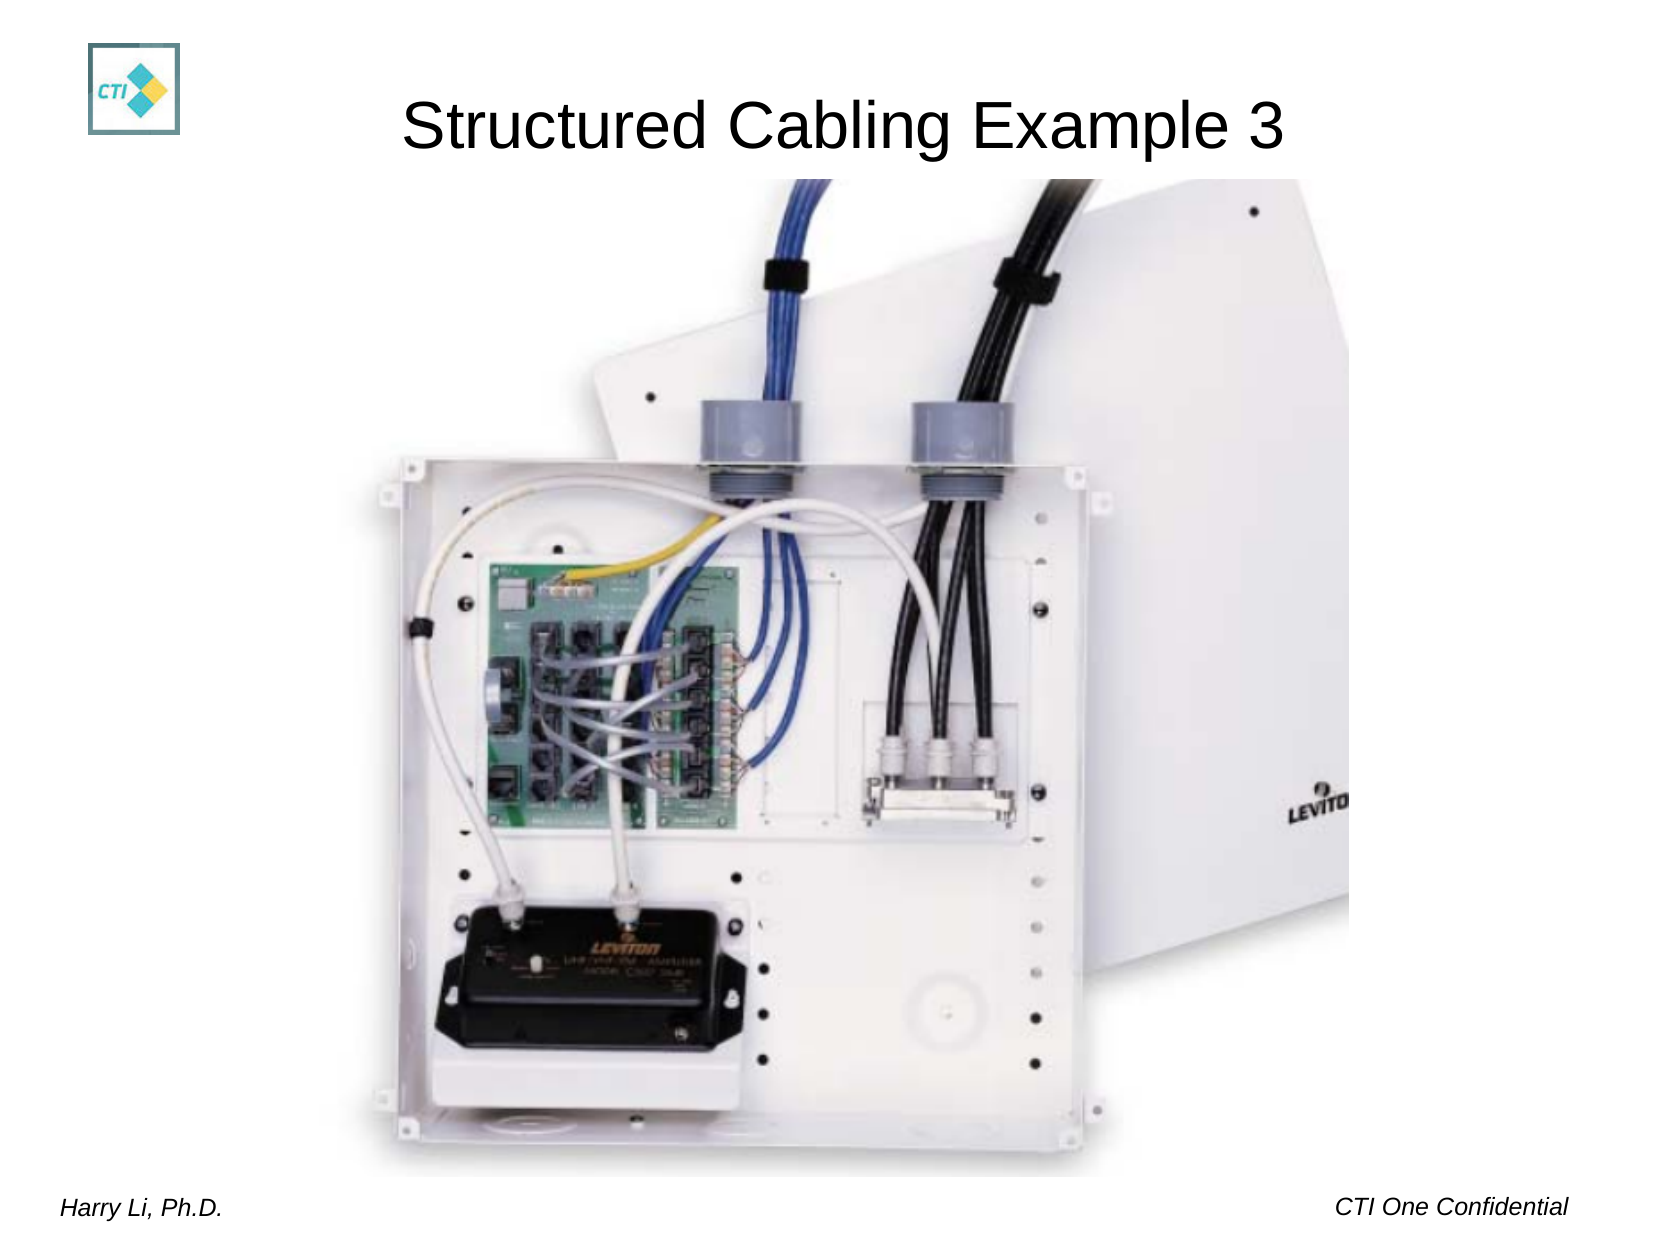

# Structured Cabling Example 3
Harry Li, Ph.D.
CTI One Confidential